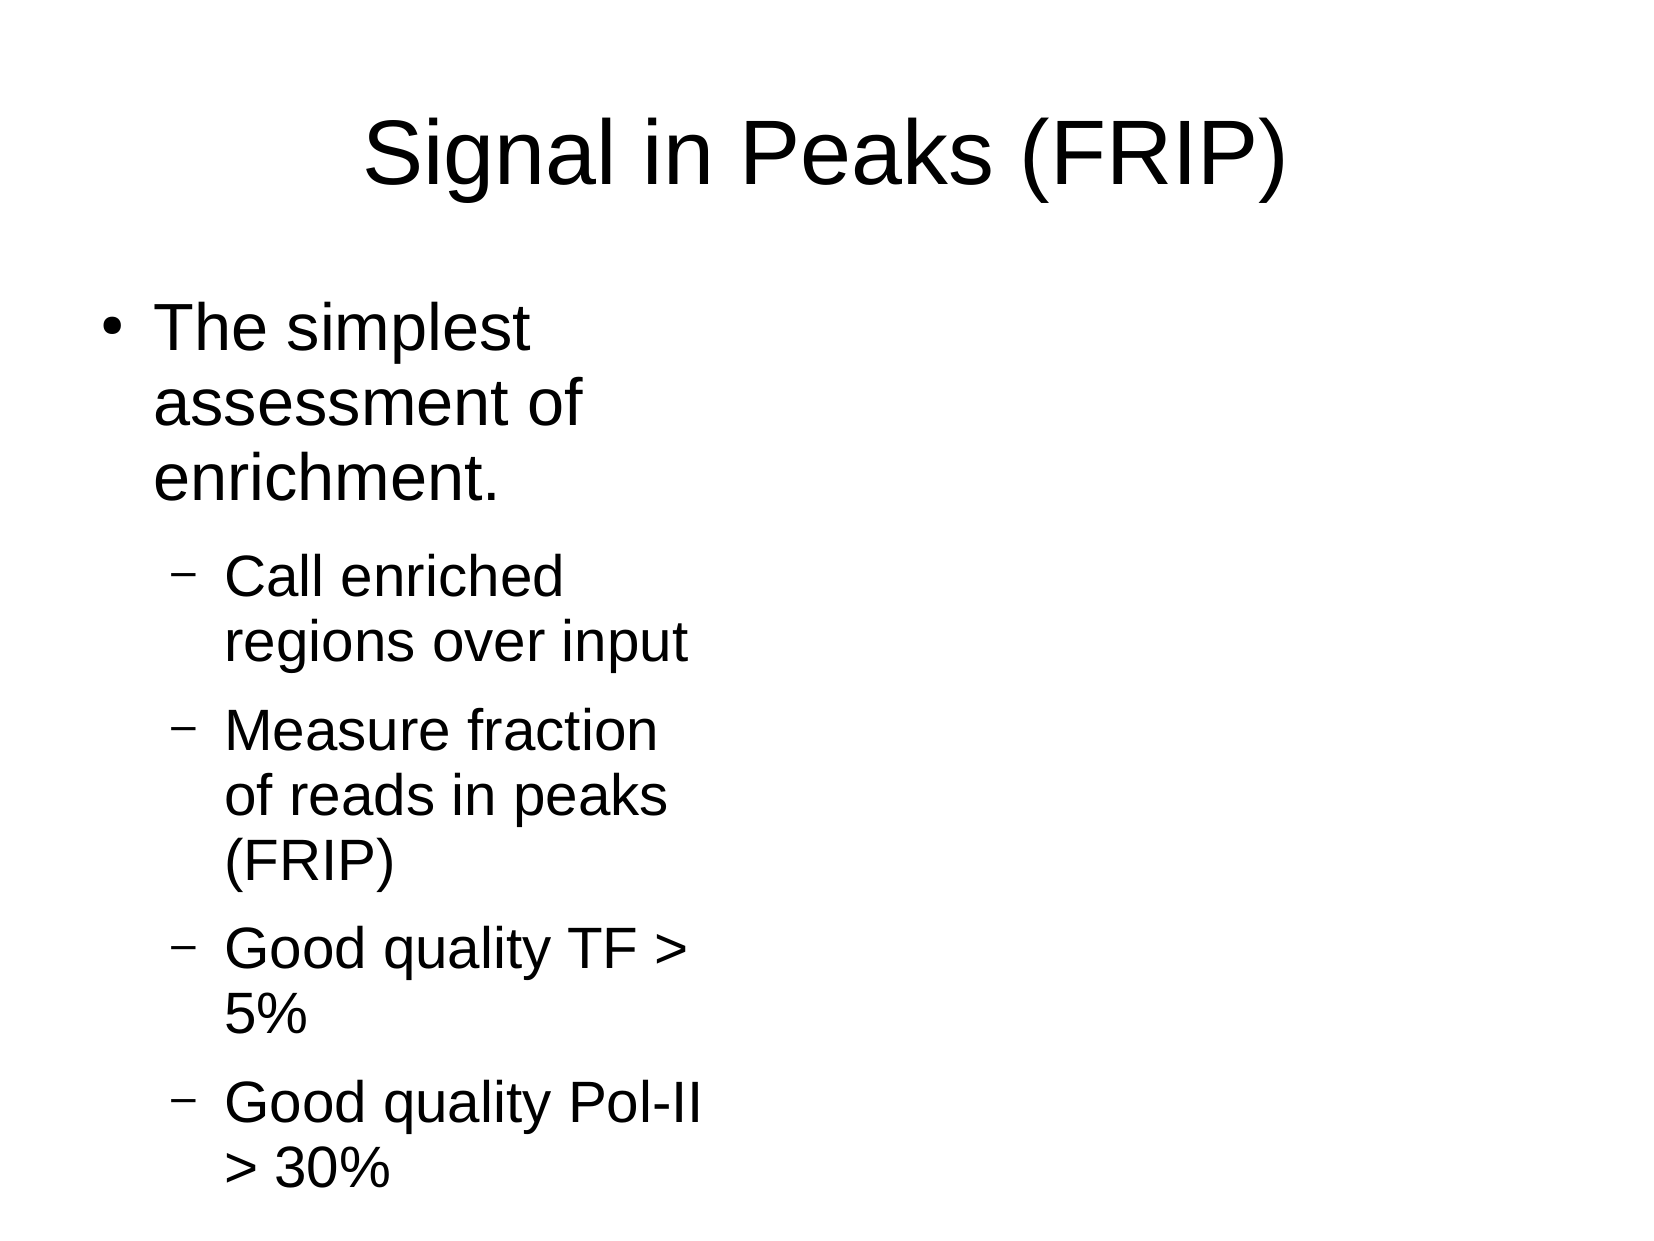

# Signal in Peaks (FRIP)
The simplest assessment of enrichment.
Call enriched regions over input
Measure fraction of reads in peaks (FRIP)
Good quality TF > 5%
Good quality Pol-II > 30%